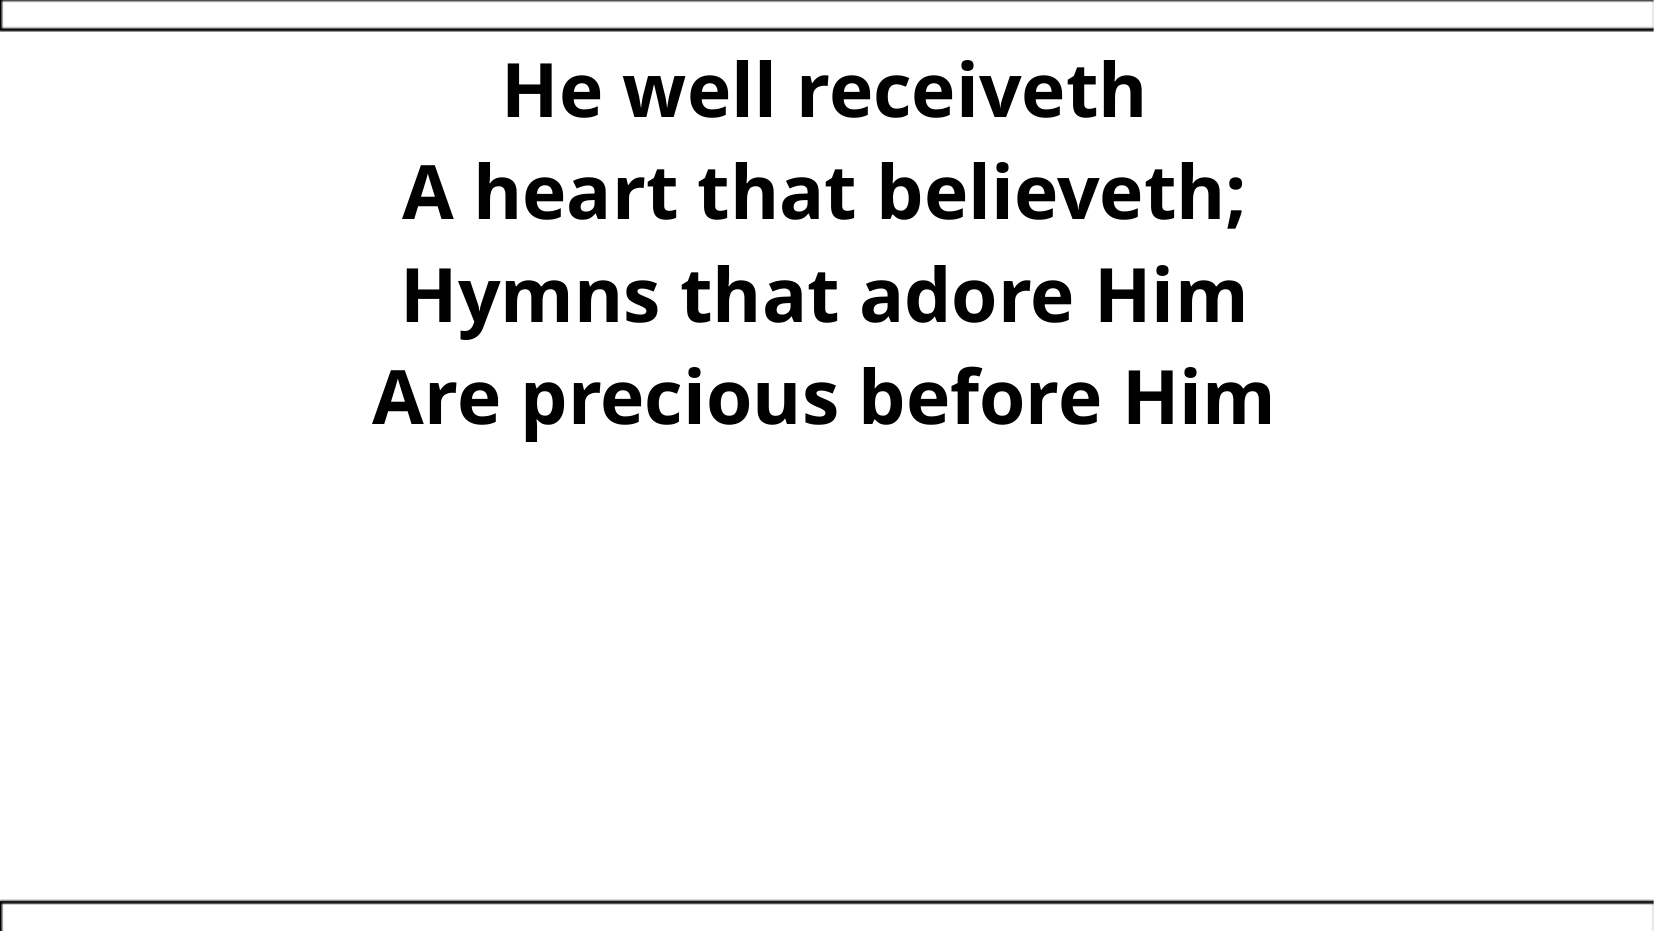

He well receiveth
A heart that believeth;
Hymns that adore Him
Are precious before Him